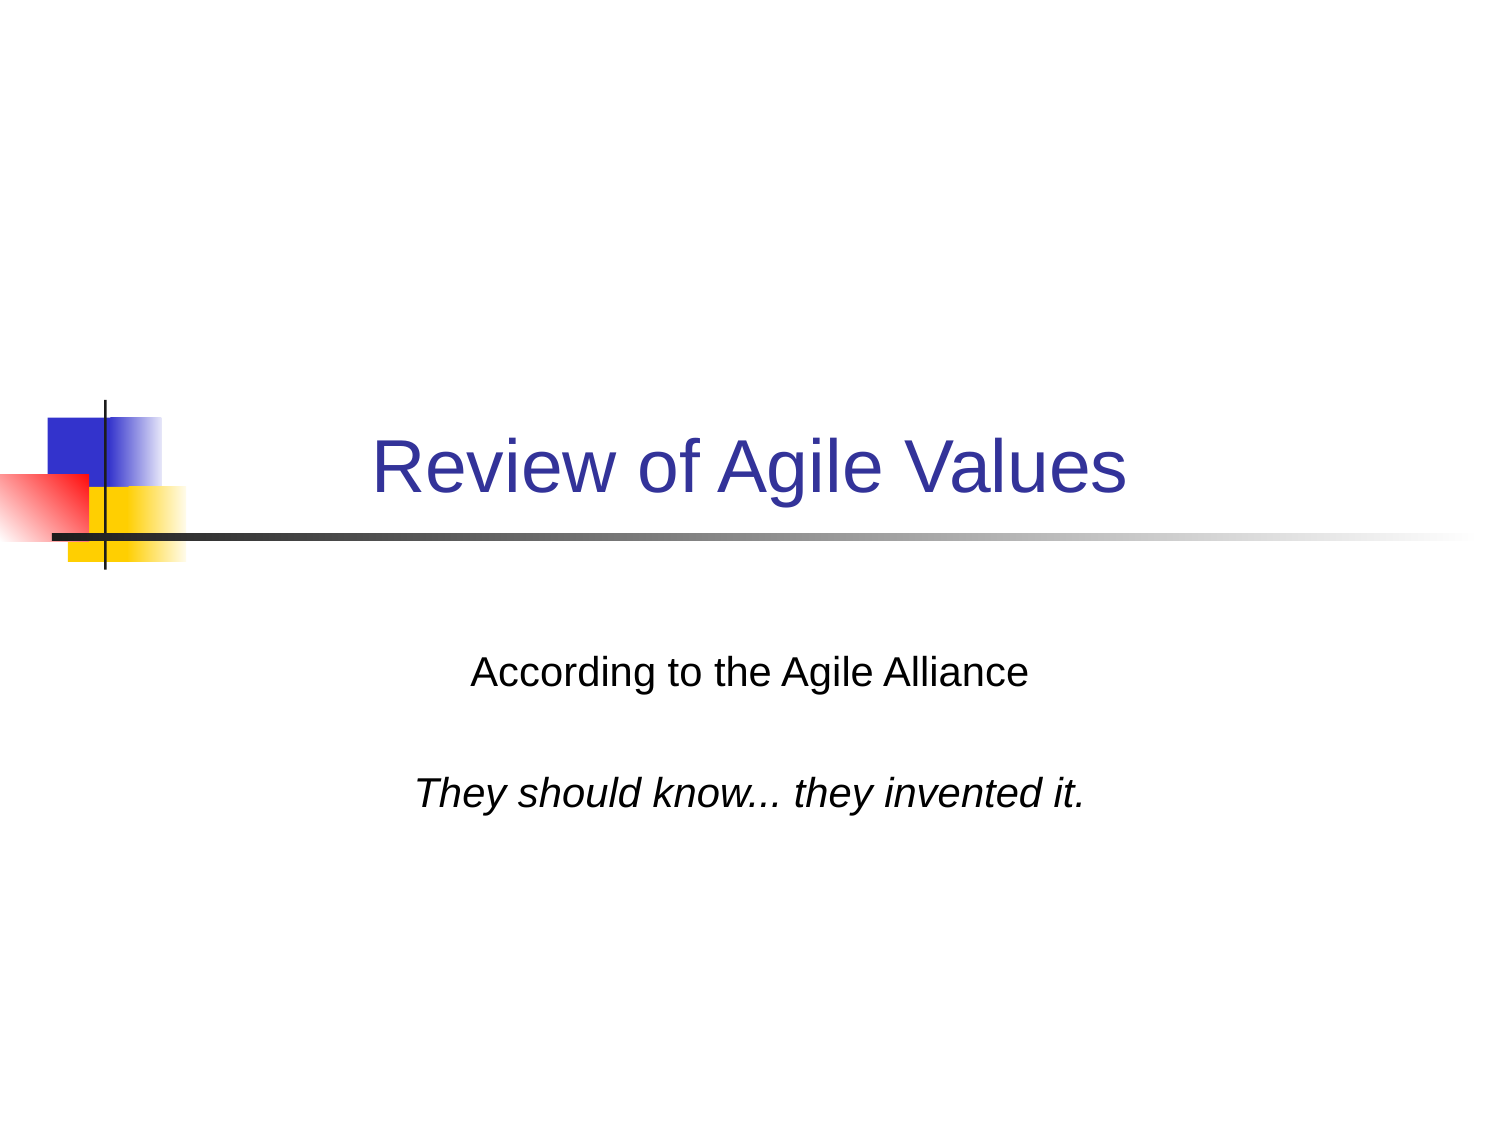

# Review of Agile Values
According to the Agile Alliance
They should know... they invented it.